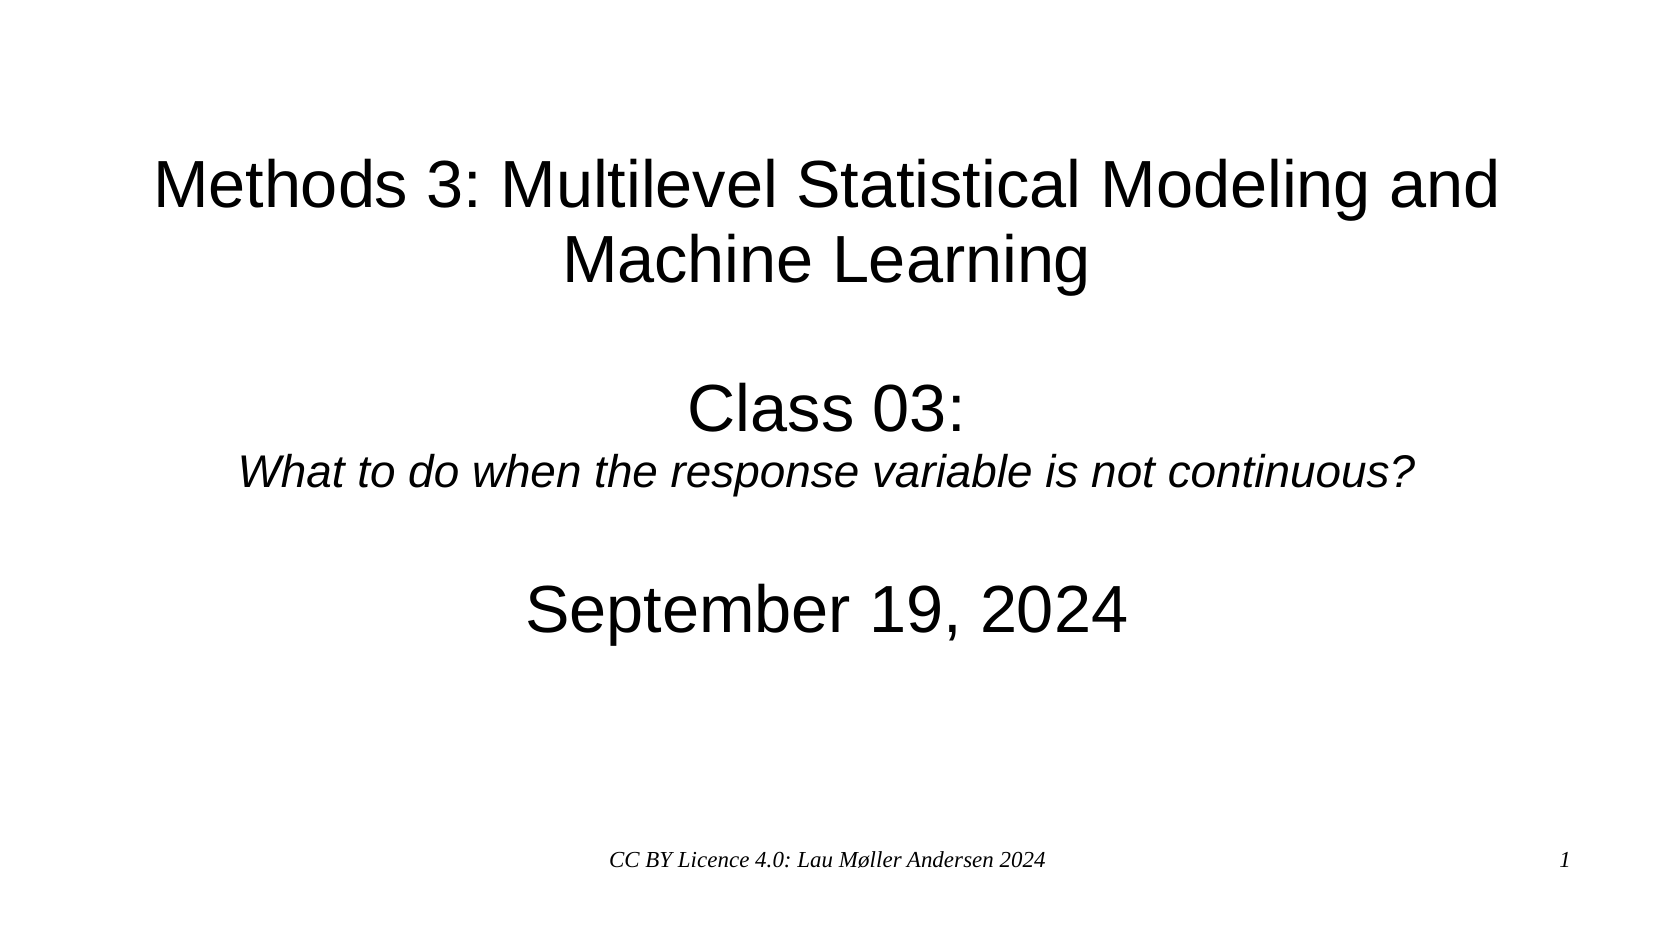

# Methods 3: Multilevel Statistical Modeling and Machine Learning
Class 03:
What to do when the response variable is not continuous?
September 19, 2024
CC BY Licence 4.0: Lau Møller Andersen 2024
1